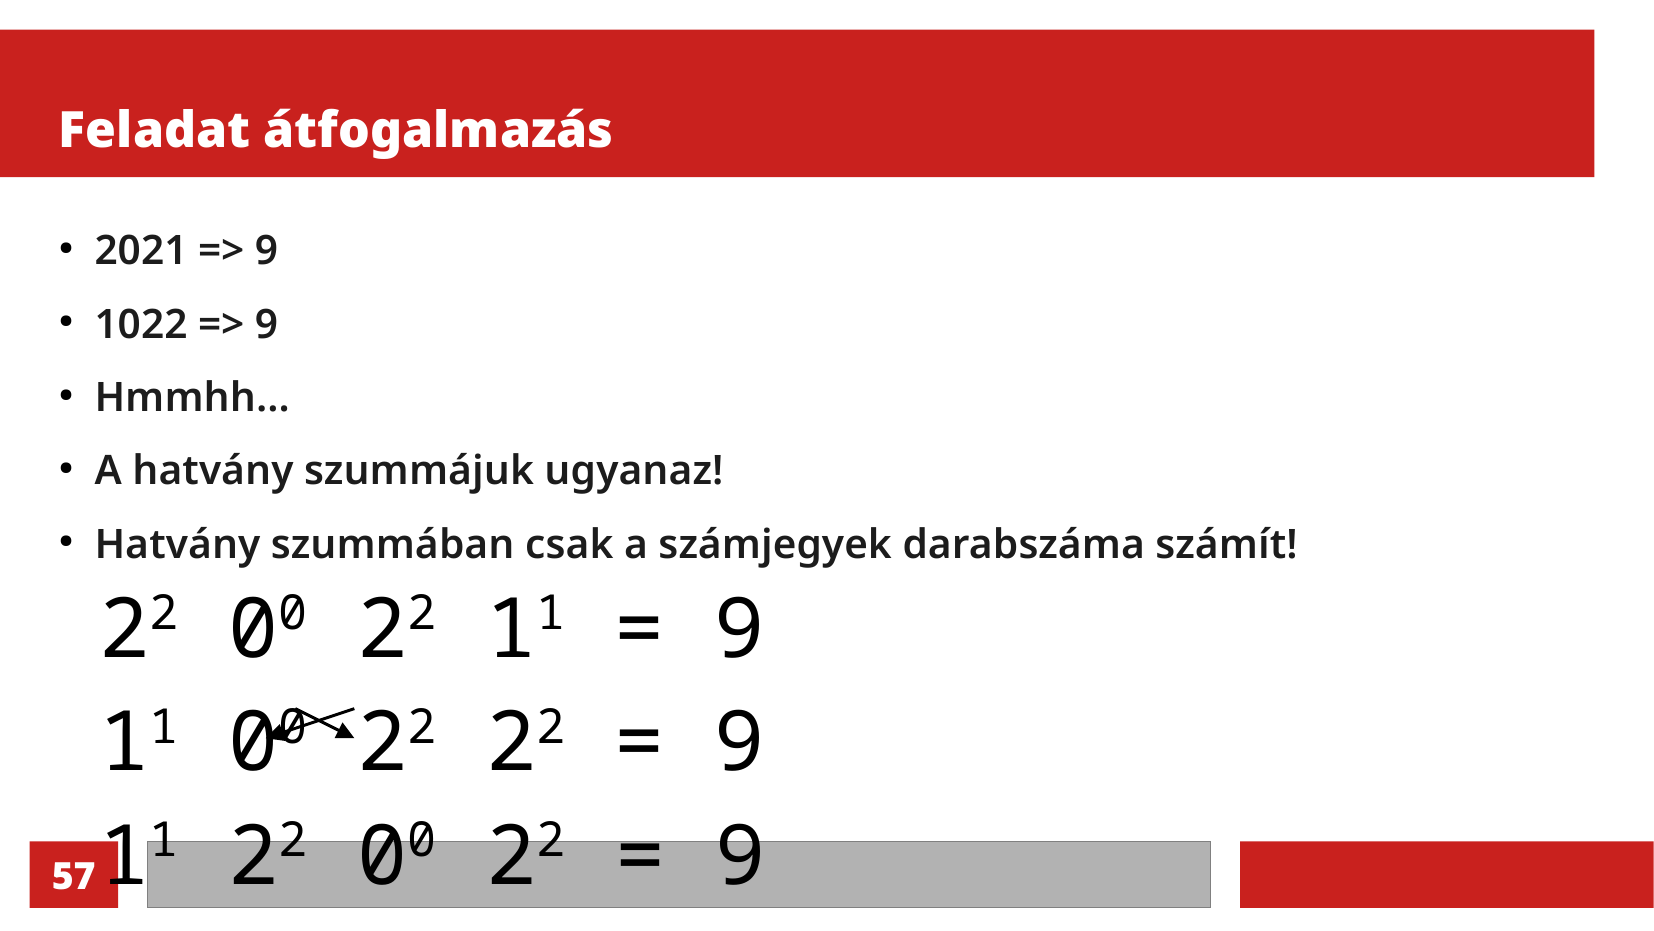

# Feladat átfogalmazás
2021 => 9
1022 => 9
Hmmhh…
A hatvány szummájuk ugyanaz!
Hatvány szummában csak a számjegyek darabszáma számít!
22 00 22 11 = 9
11 00 22 22 = 9
11 22 00 22 = 9
57